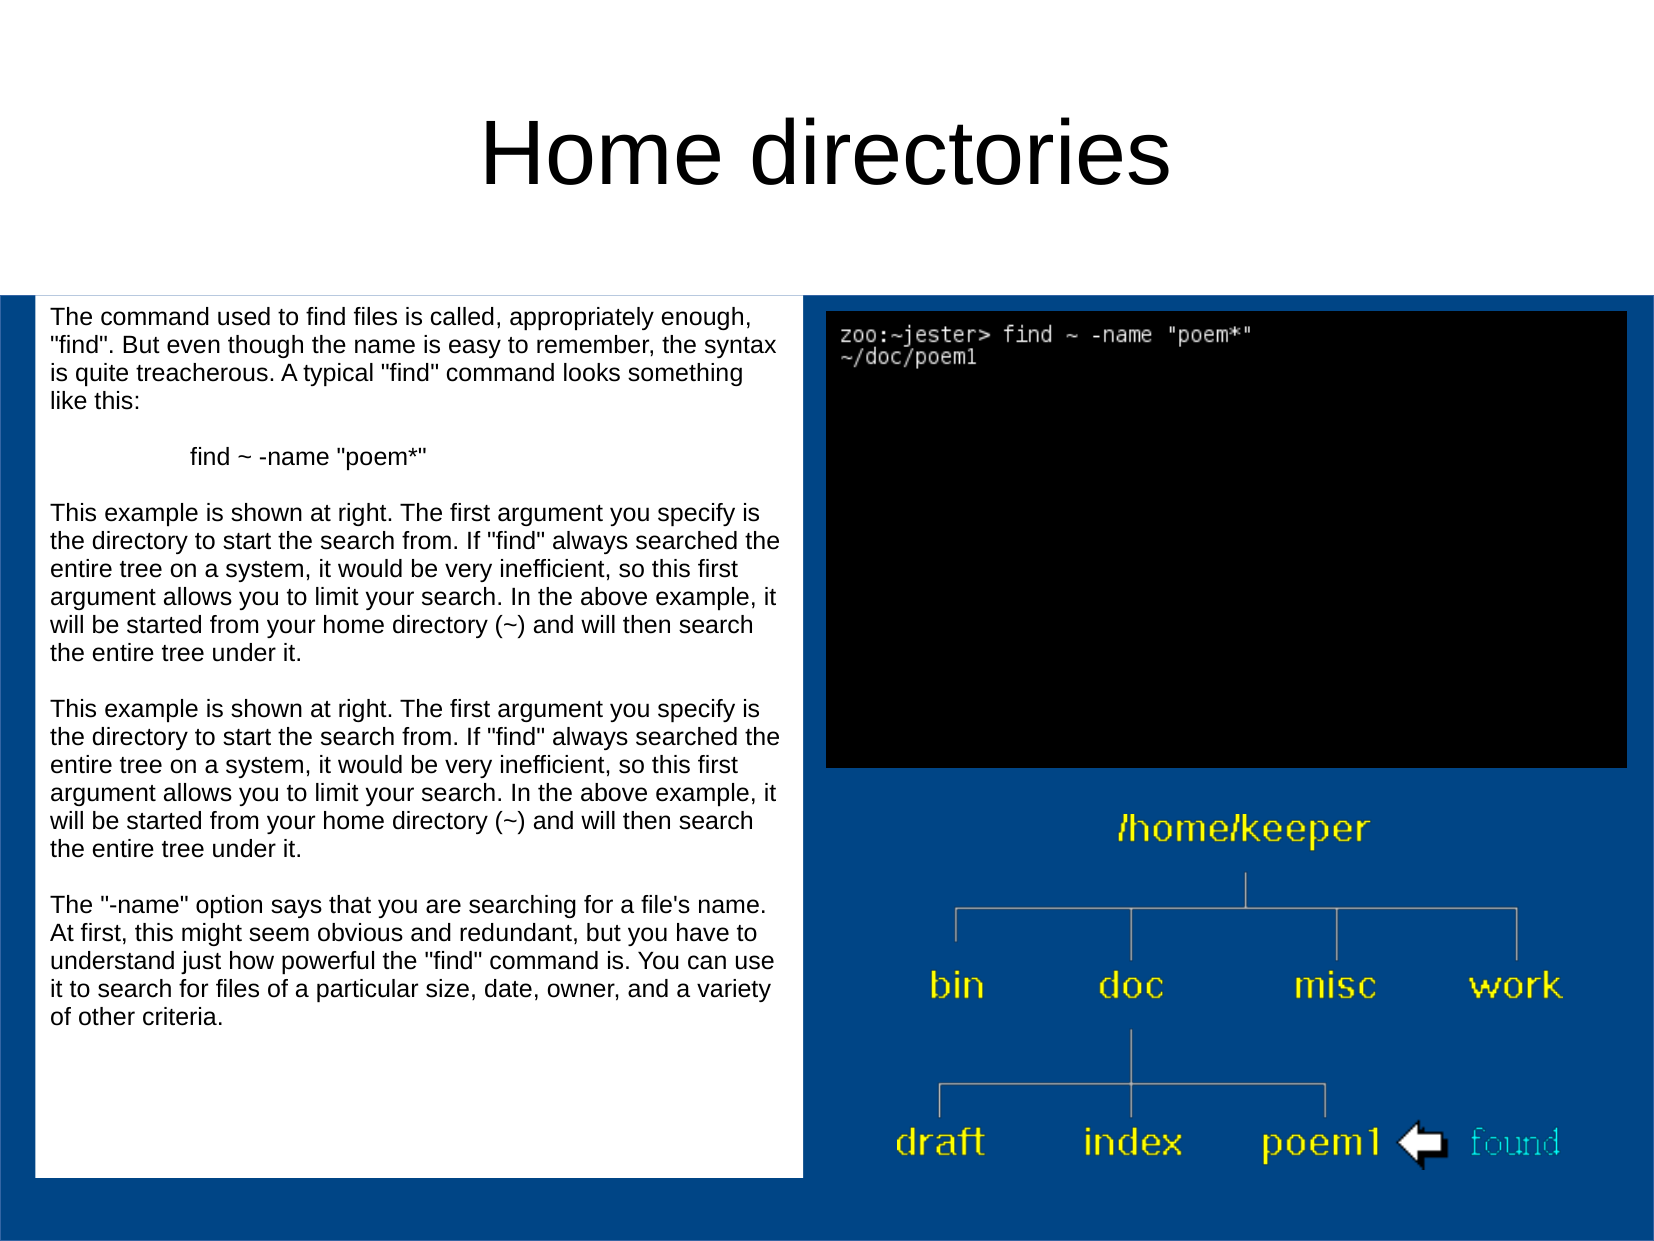

# Home directories
The command used to find files is called, appropriately enough, "find". But even though the name is easy to remember, the syntax is quite treacherous. A typical "find" command looks something like this:
 find ~ -name "poem*"
This example is shown at right. The first argument you specify is the directory to start the search from. If "find" always searched the entire tree on a system, it would be very inefficient, so this first argument allows you to limit your search. In the above example, it will be started from your home directory (~) and will then search the entire tree under it.
This example is shown at right. The first argument you specify is the directory to start the search from. If "find" always searched the entire tree on a system, it would be very inefficient, so this first argument allows you to limit your search. In the above example, it will be started from your home directory (~) and will then search the entire tree under it.
The "-name" option says that you are searching for a file's name. At first, this might seem obvious and redundant, but you have to understand just how powerful the "find" command is. You can use it to search for files of a particular size, date, owner, and a variety of other criteria.